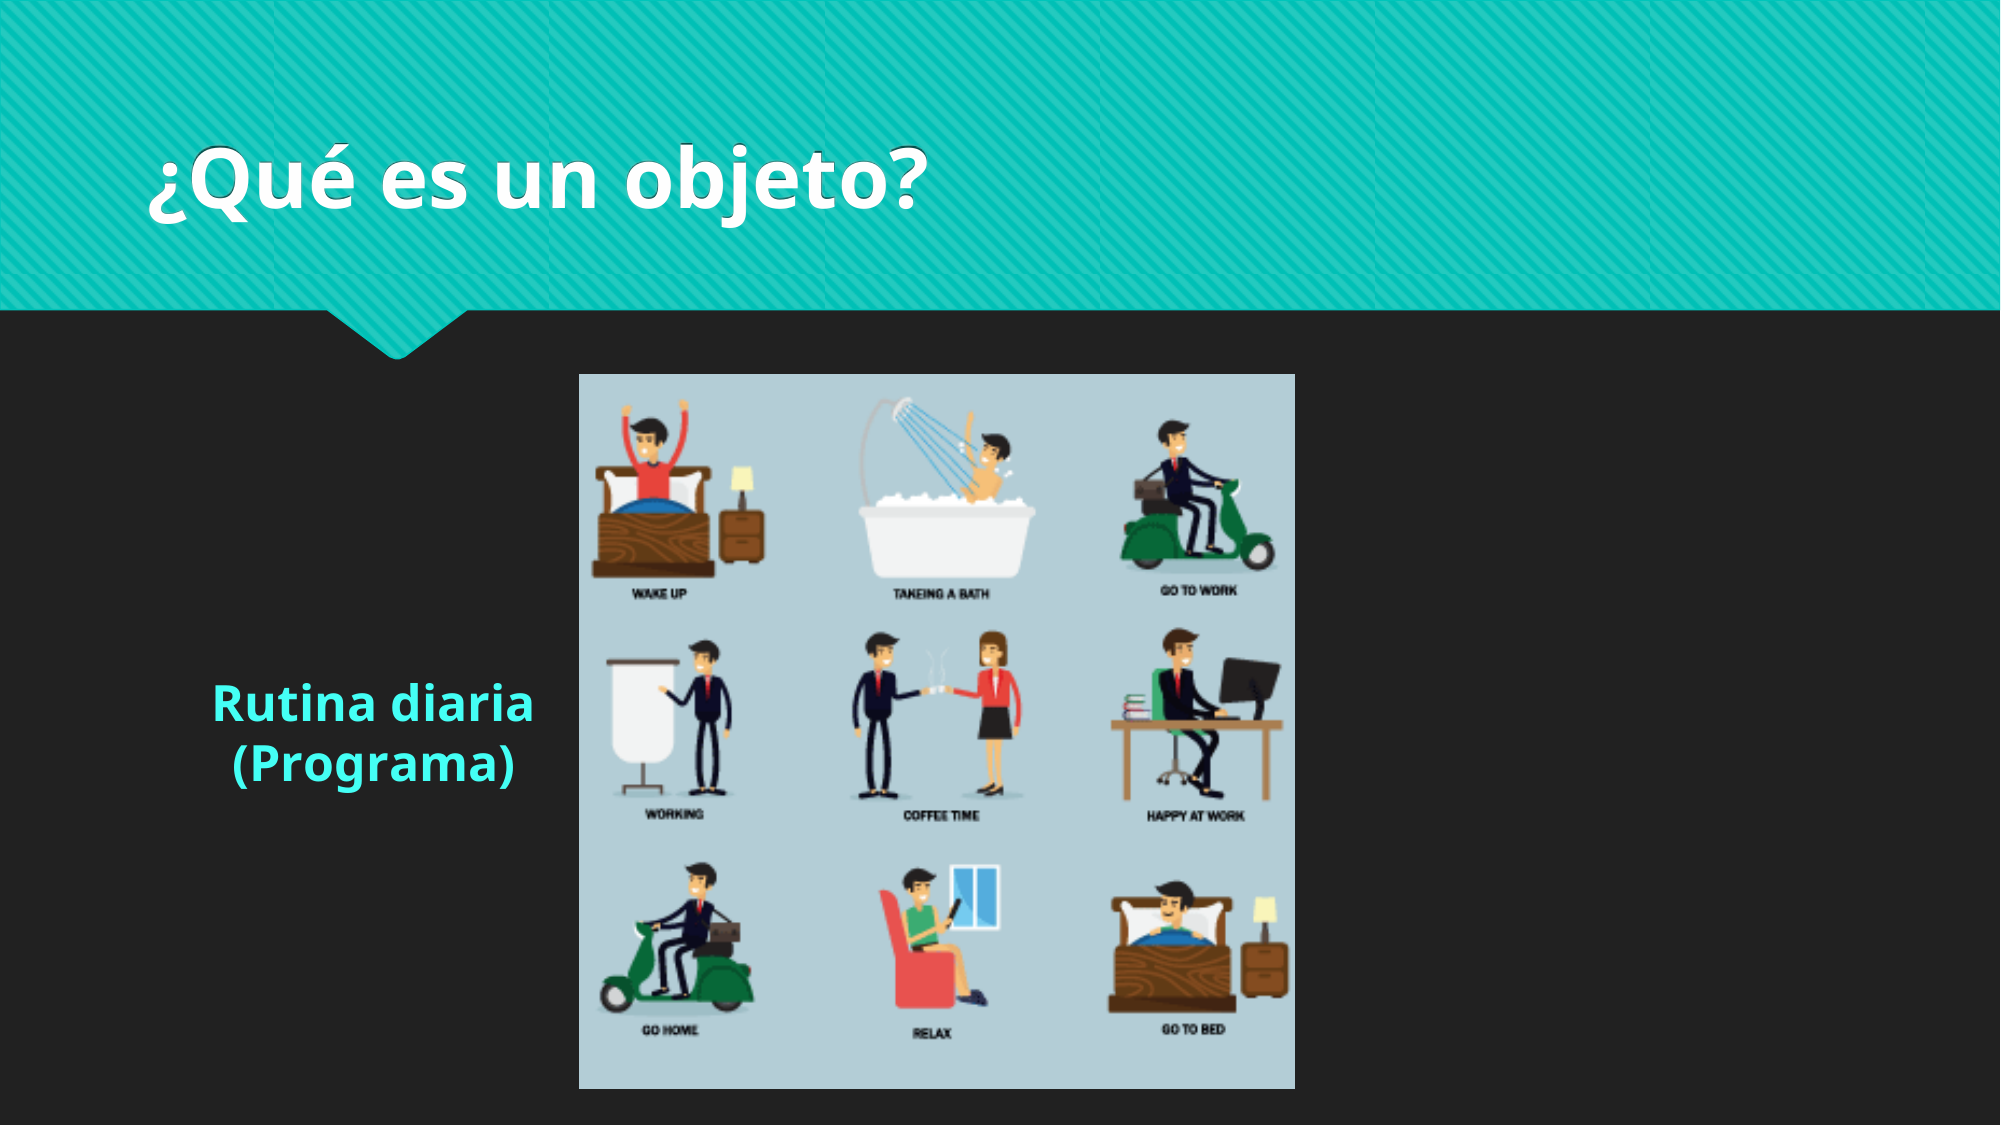

# ¿Qué es un objeto?
Rutina diaria
(Programa)